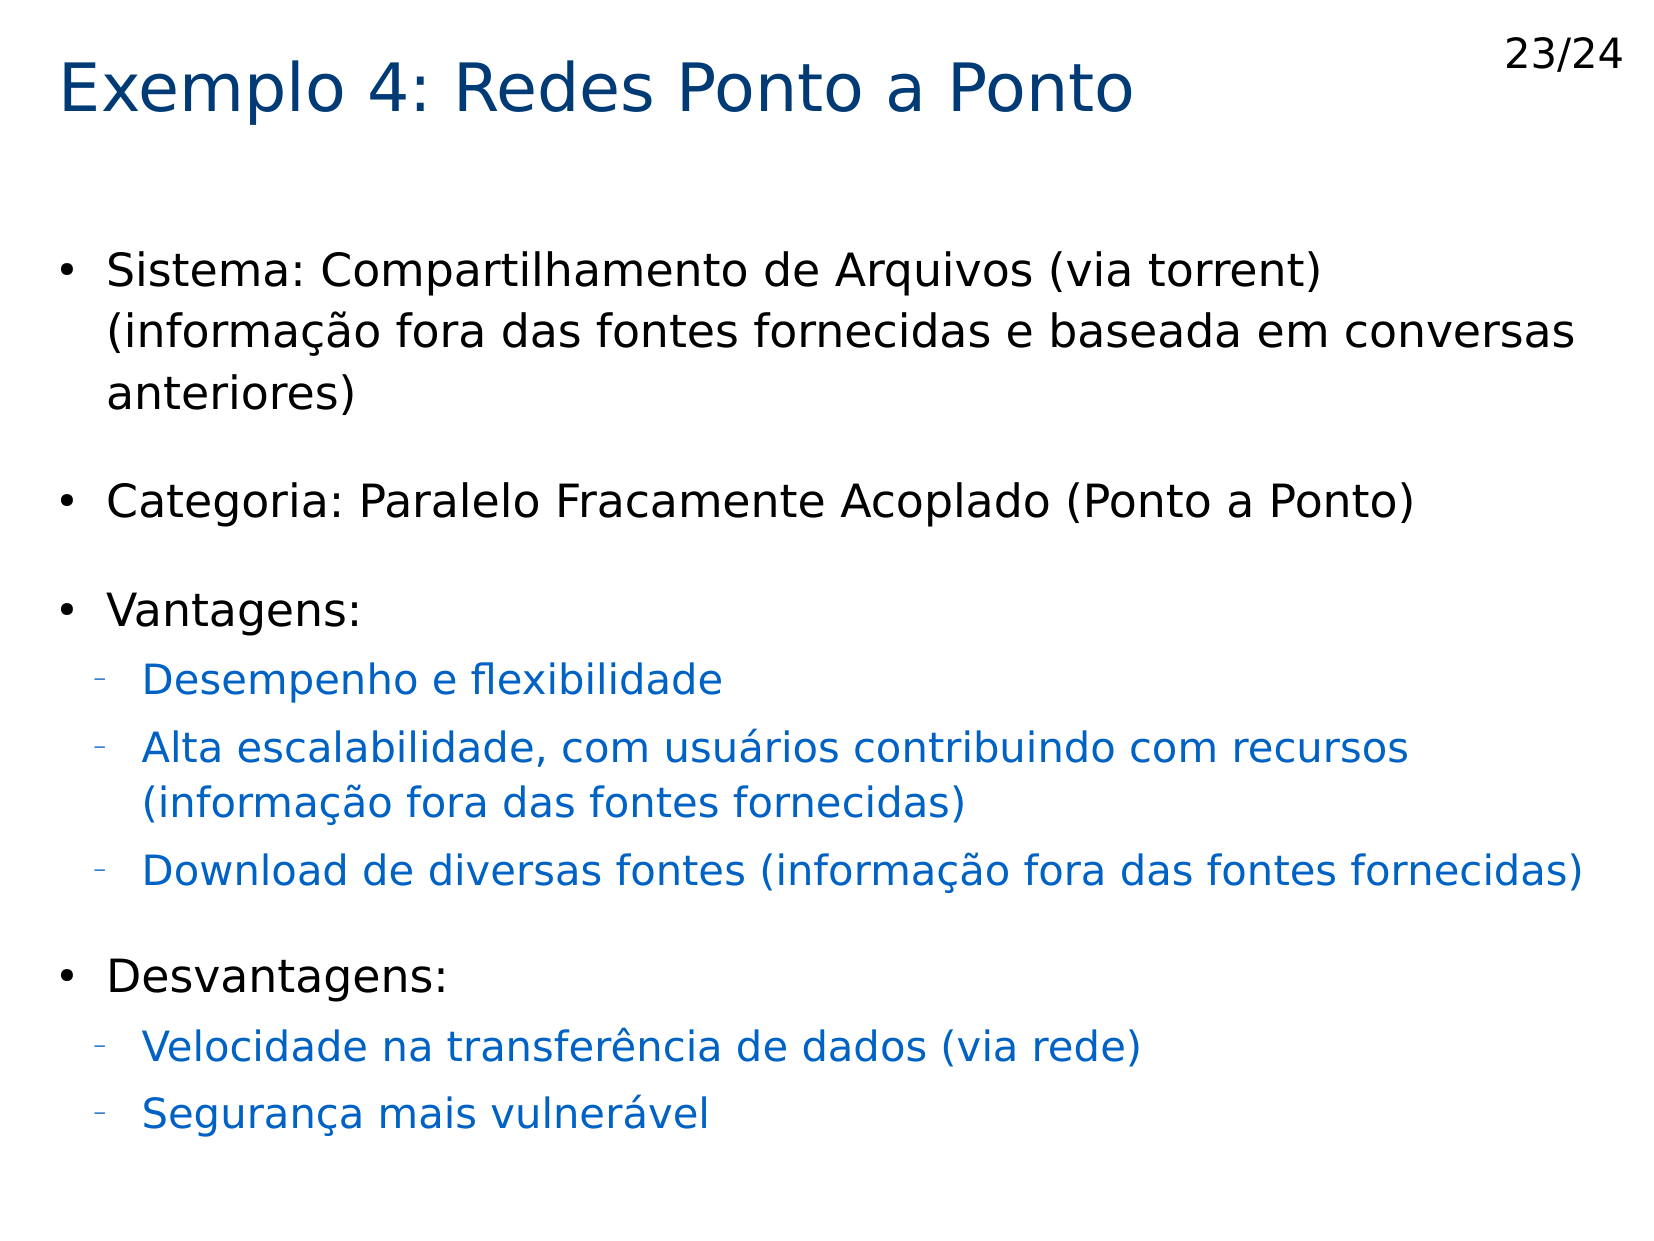

# Exemplo 4: Redes Ponto a Ponto
23
Sistema: Compartilhamento de Arquivos (via torrent) (informação fora das fontes fornecidas e baseada em conversas anteriores)
Categoria: Paralelo Fracamente Acoplado (Ponto a Ponto)
Vantagens:
Desempenho e flexibilidade
Alta escalabilidade, com usuários contribuindo com recursos (informação fora das fontes fornecidas)
Download de diversas fontes (informação fora das fontes fornecidas)
Desvantagens:
Velocidade na transferência de dados (via rede)
Segurança mais vulnerável